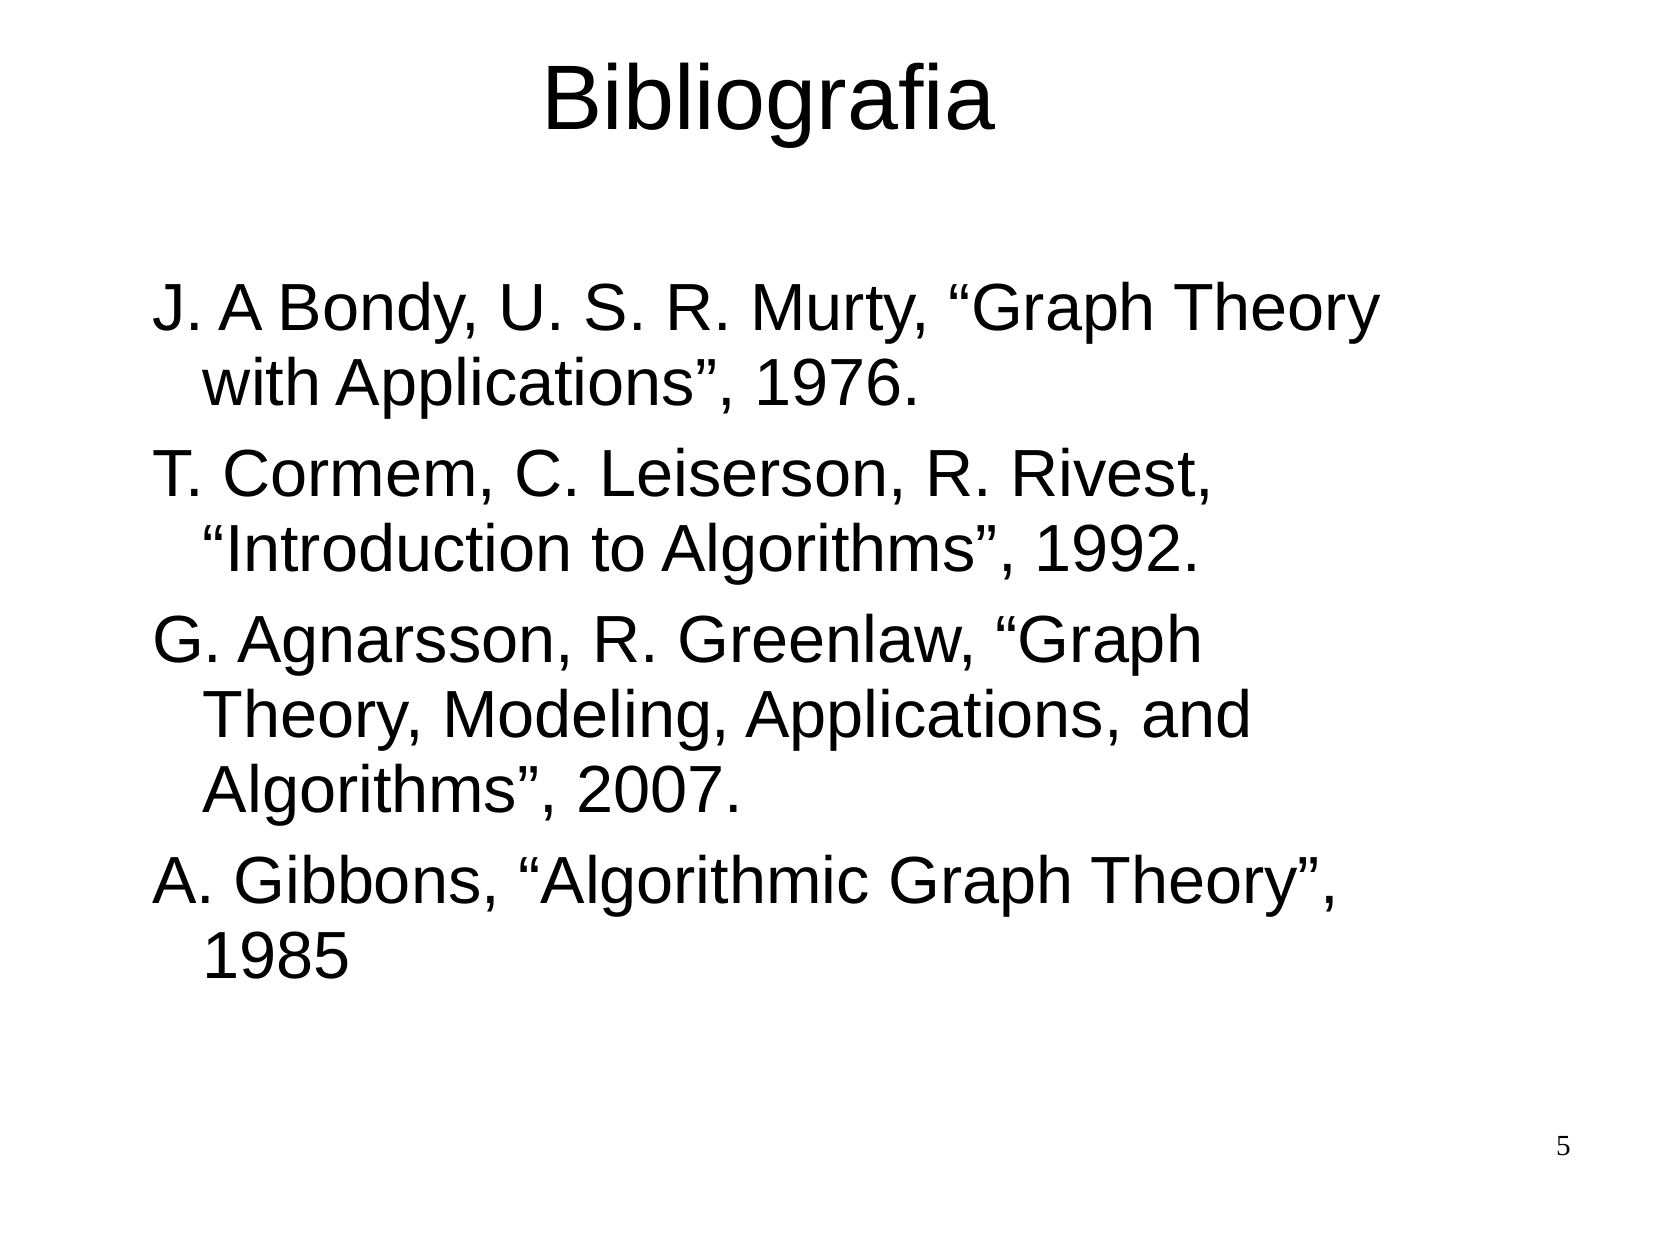

# Bibliografia
J. A Bondy, U. S. R. Murty, “Graph Theory with Applications”, 1976.
T. Cormem, C. Leiserson, R. Rivest, “Introduction to Algorithms”, 1992.
G. Agnarsson, R. Greenlaw, “Graph Theory, Modeling, Applications, and Algorithms”, 2007.
A. Gibbons, “Algorithmic Graph Theory”, 1985
5